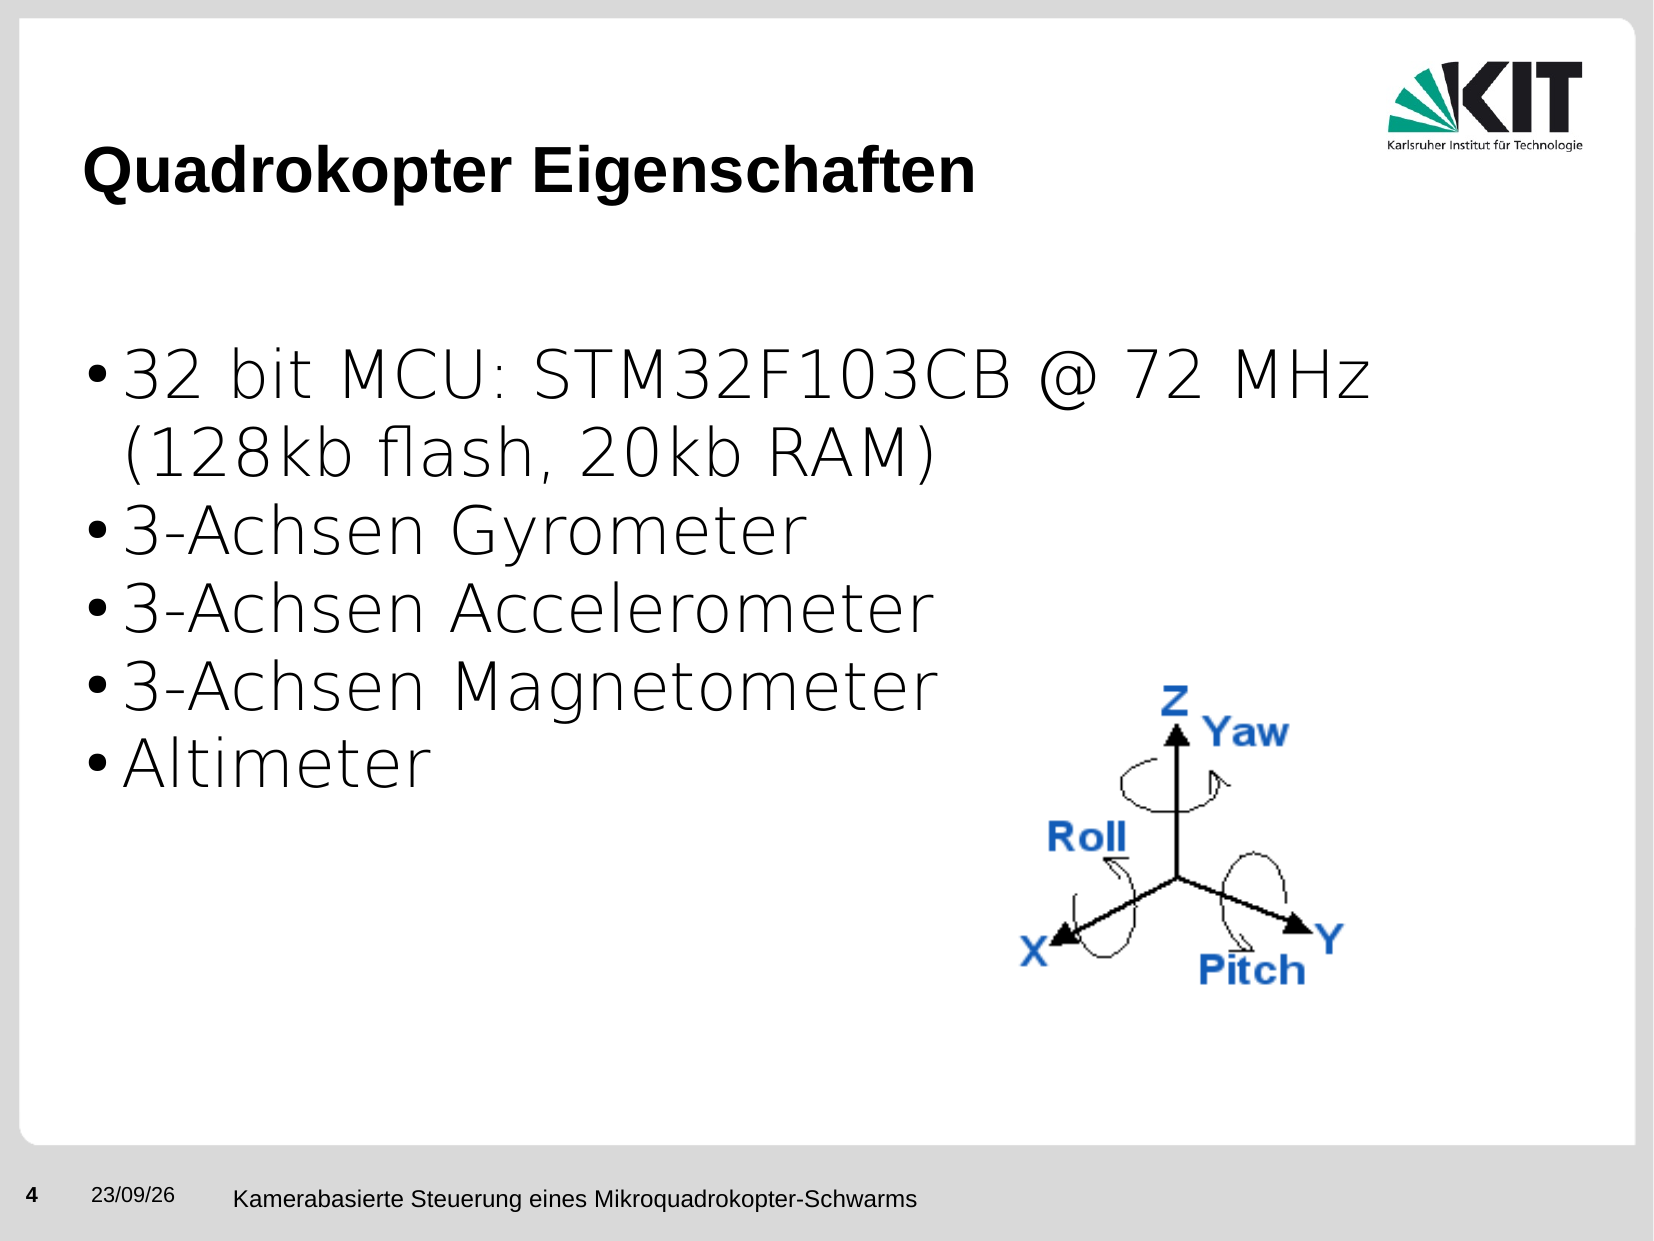

# Quadrokopter Eigenschaften
32 bit MCU: STM32F103CB @ 72 MHz (128kb flash, 20kb RAM)
3-Achsen Gyrometer
3-Achsen Accelerometer
3-Achsen Magnetometer
Altimeter